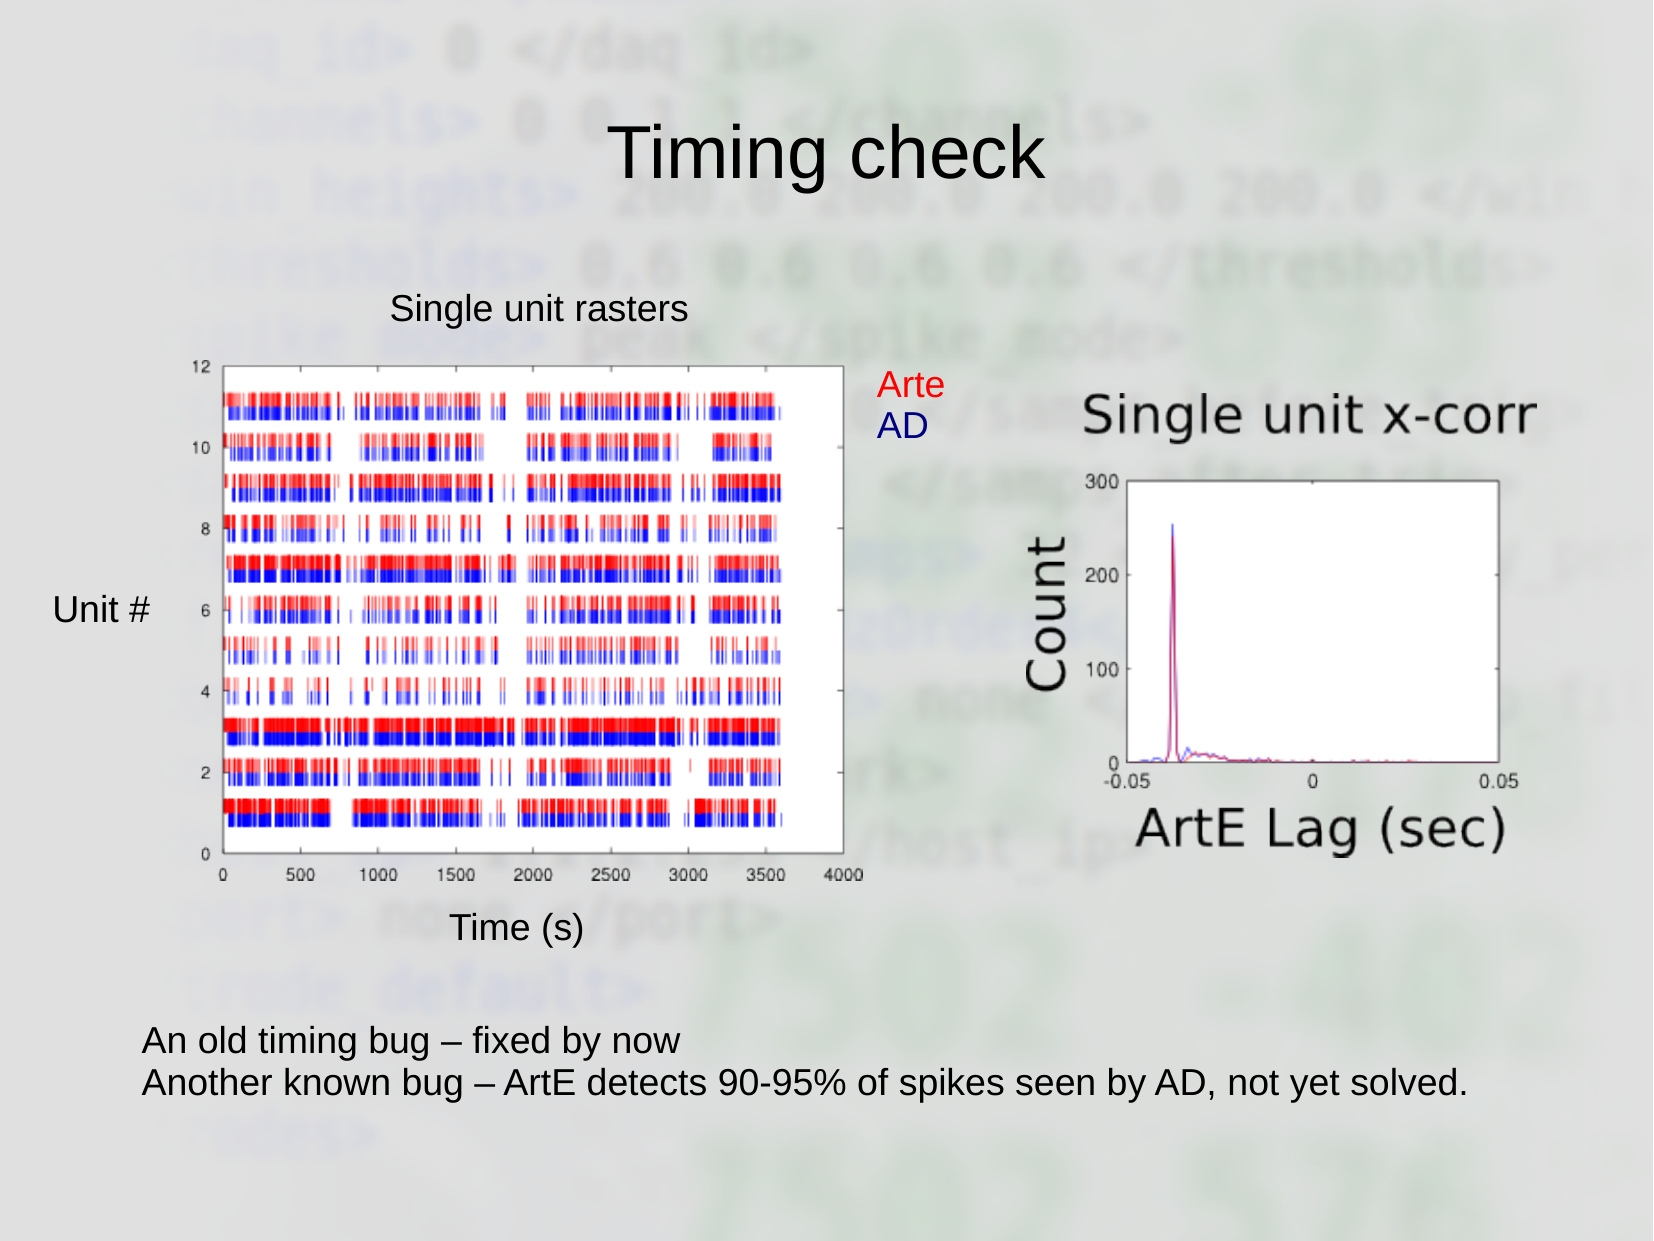

# Timing check
Single unit rasters
Arte
AD
Unit #
Time (s)
An old timing bug – fixed by now
Another known bug – ArtE detects 90-95% of spikes seen by AD, not yet solved.